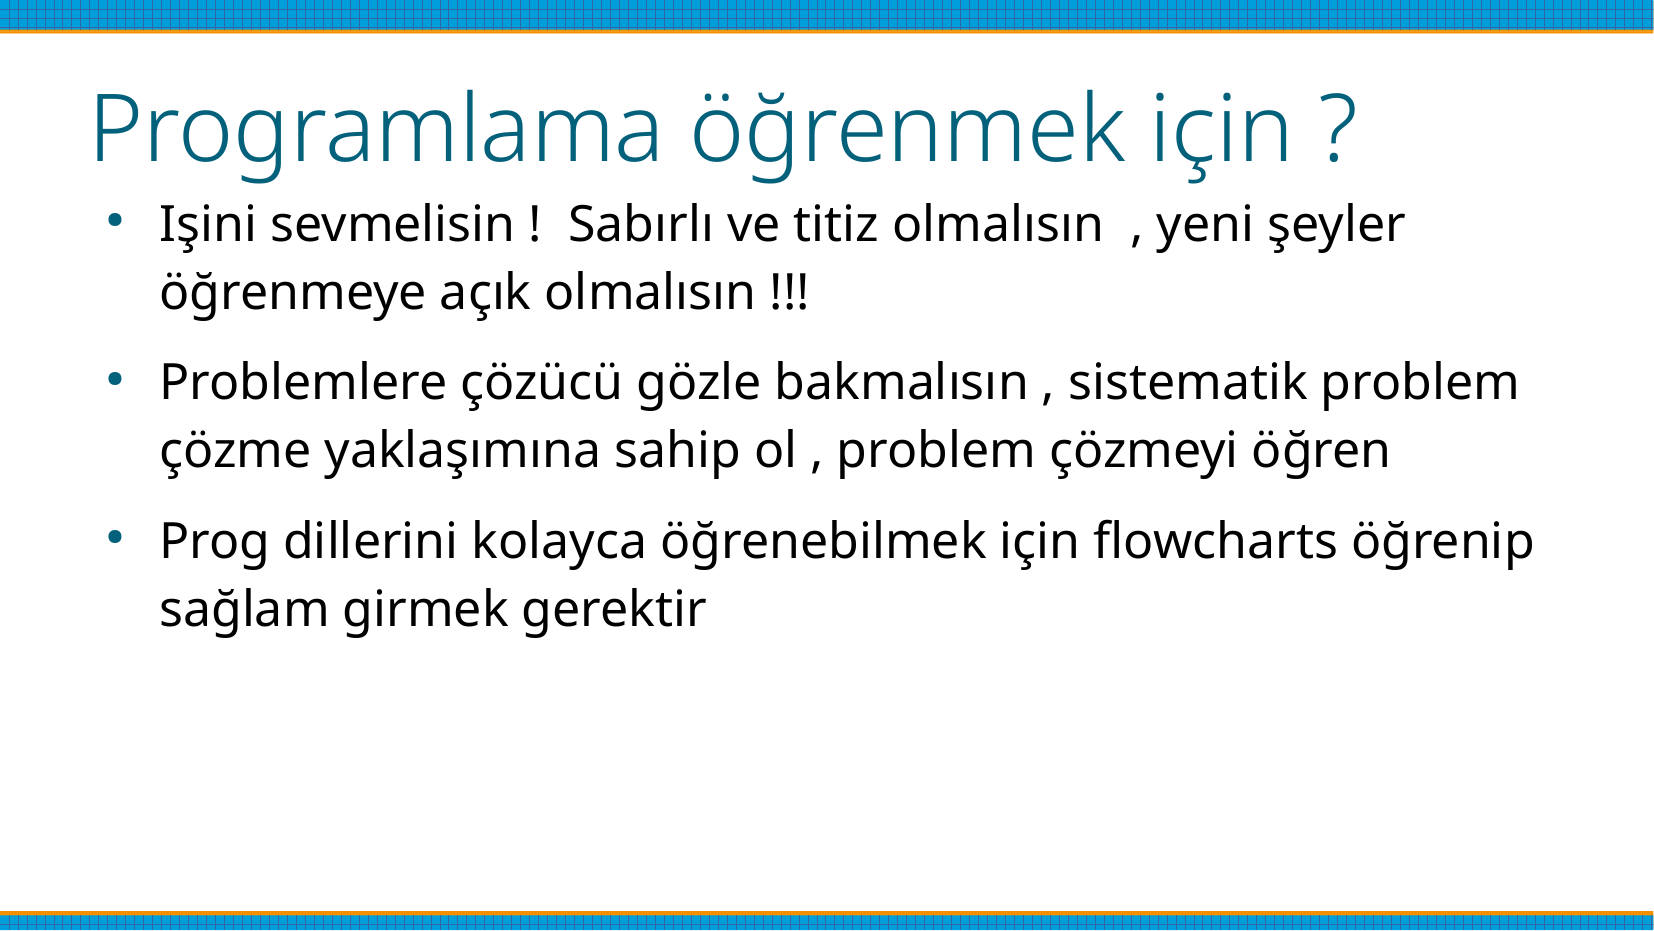

# Programlama öğrenmek için ?
Işini sevmelisin ! Sabırlı ve titiz olmalısın , yeni şeyler öğrenmeye açık olmalısın !!!
Problemlere çözücü gözle bakmalısın , sistematik problem çözme yaklaşımına sahip ol , problem çözmeyi öğren
Prog dillerini kolayca öğrenebilmek için flowcharts öğrenip sağlam girmek gerektir